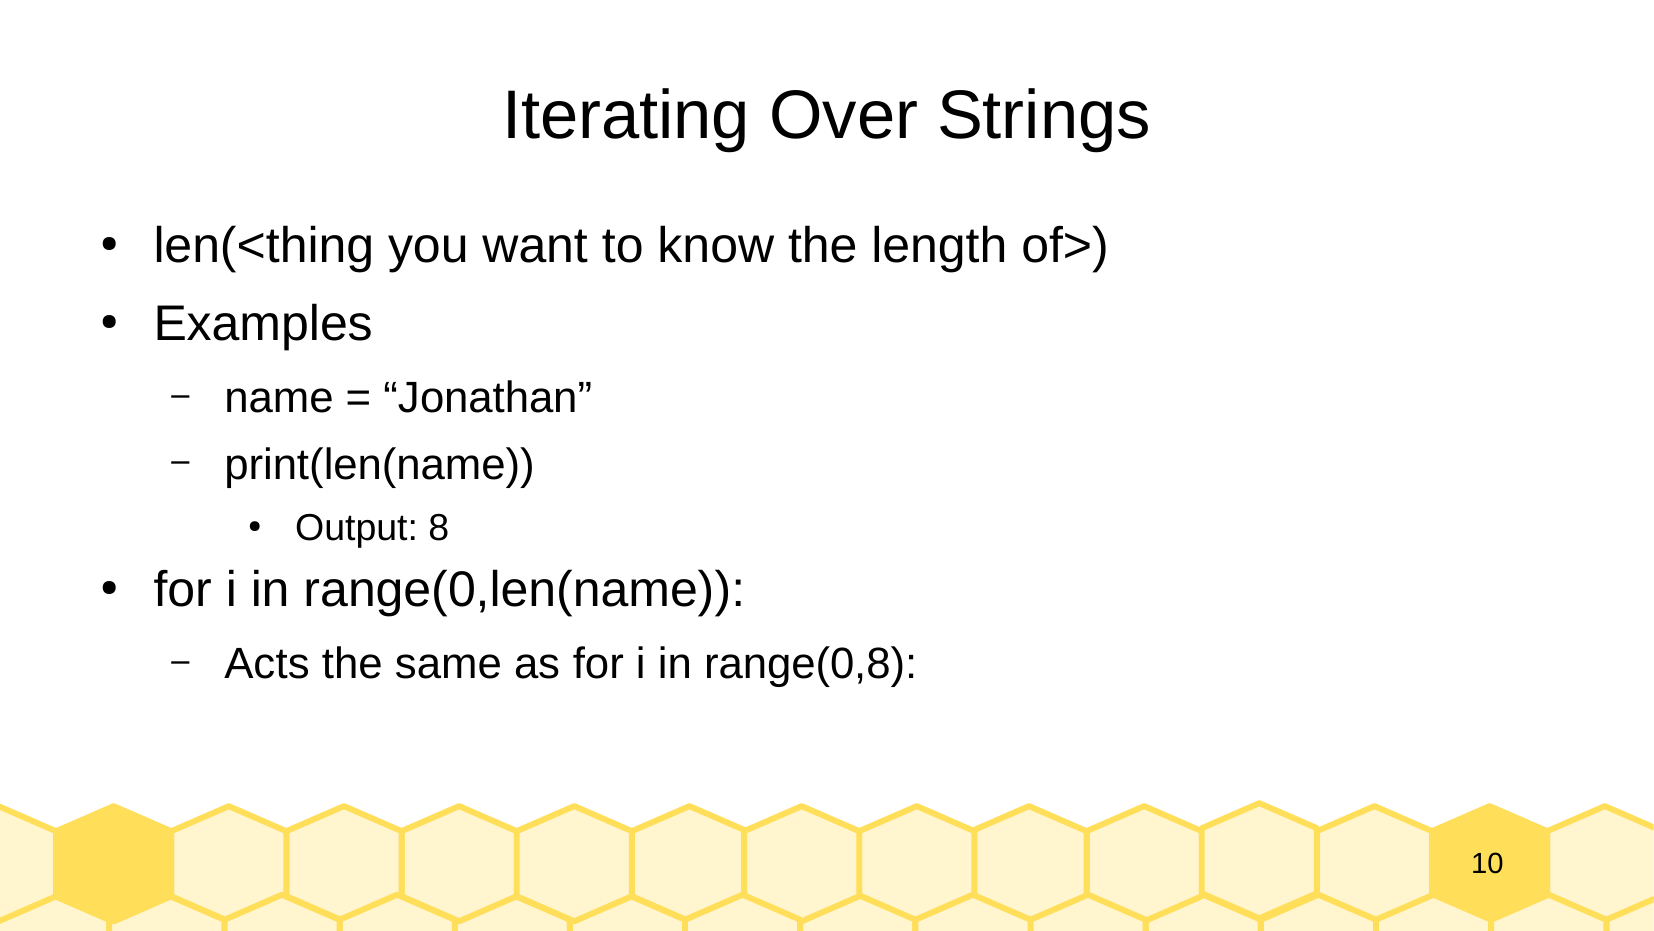

# Iterating Over Strings
len(<thing you want to know the length of>)
Examples
name = “Jonathan”
print(len(name))
Output: 8
for i in range(0,len(name)):
Acts the same as for i in range(0,8):